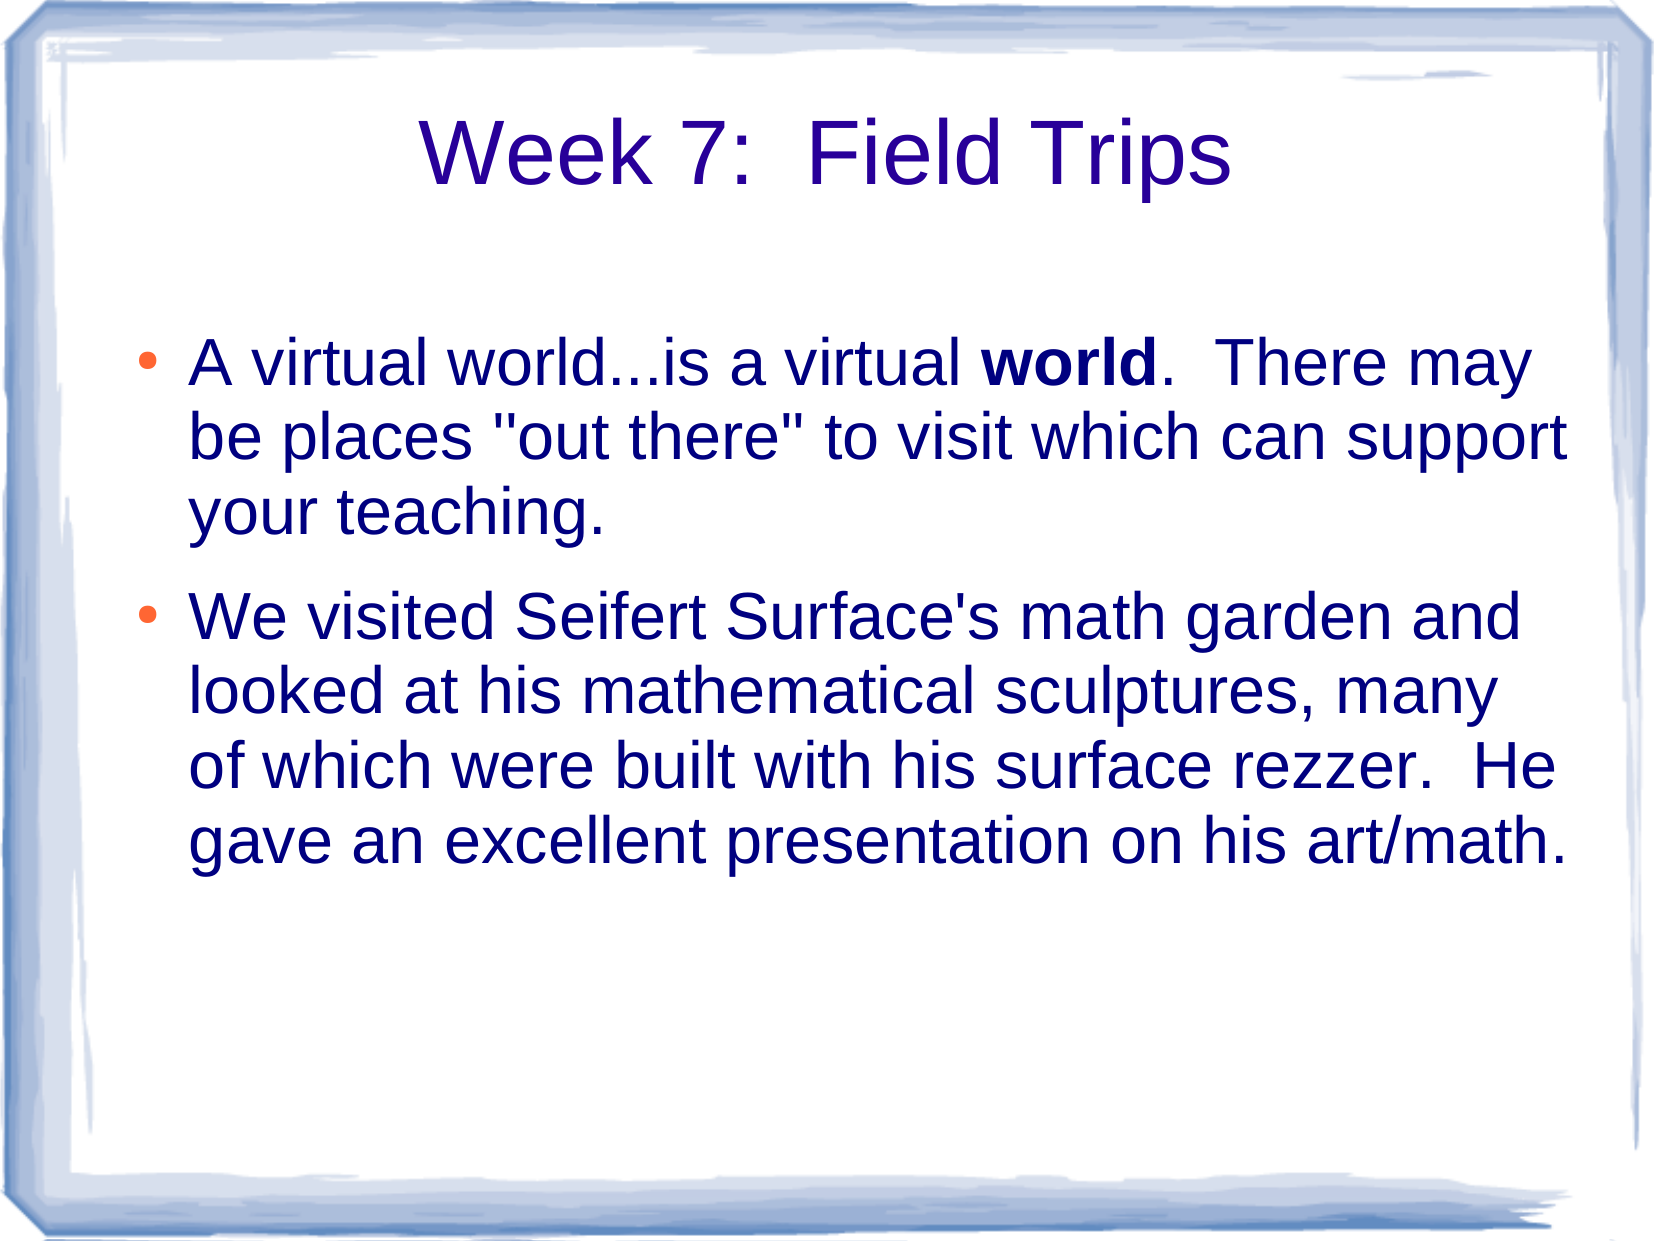

# Week 7: Field Trips
A virtual world...is a virtual world. There may be places ''out there'' to visit which can support your teaching.
We visited Seifert Surface's math garden and looked at his mathematical sculptures, many of which were built with his surface rezzer. He gave an excellent presentation on his art/math.